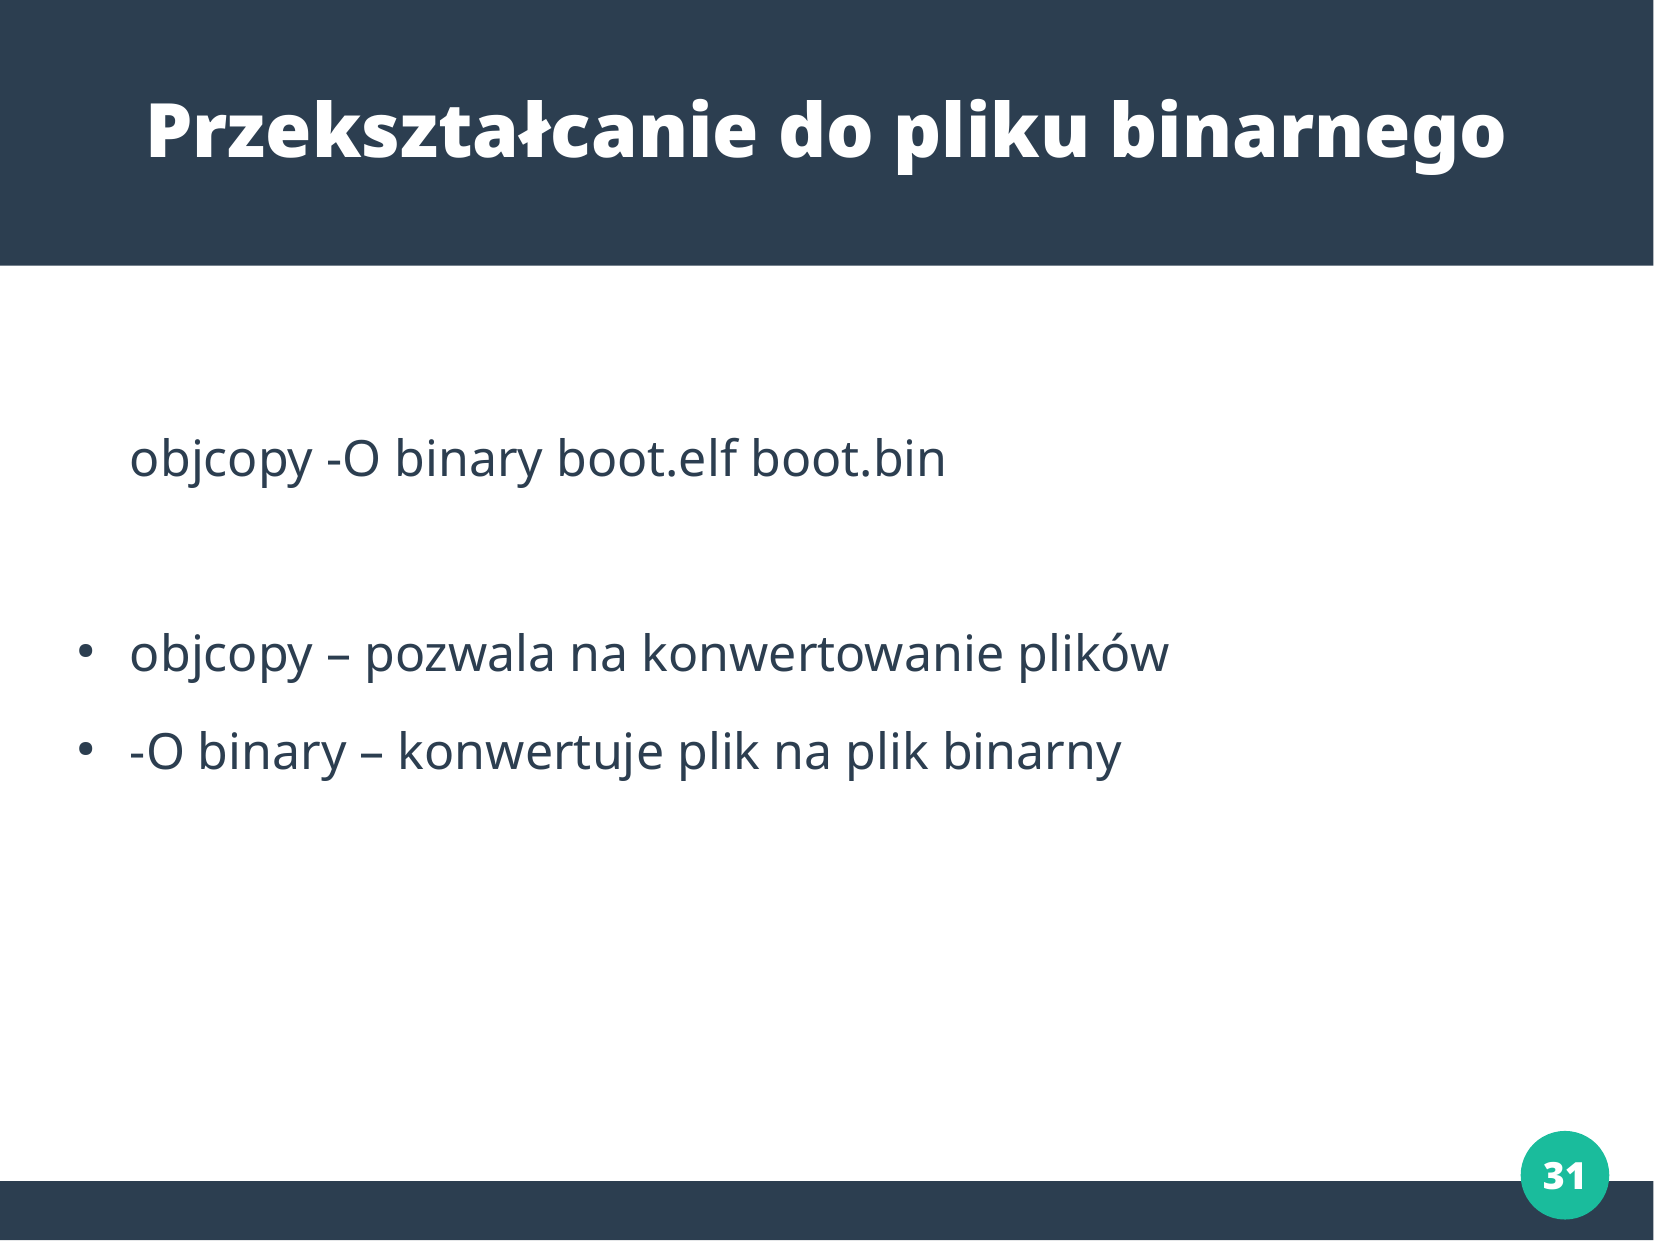

# Przekształcanie do pliku binarnego
objcopy -O binary boot.elf boot.bin
objcopy – pozwala na konwertowanie plików
-O binary – konwertuje plik na plik binarny
31